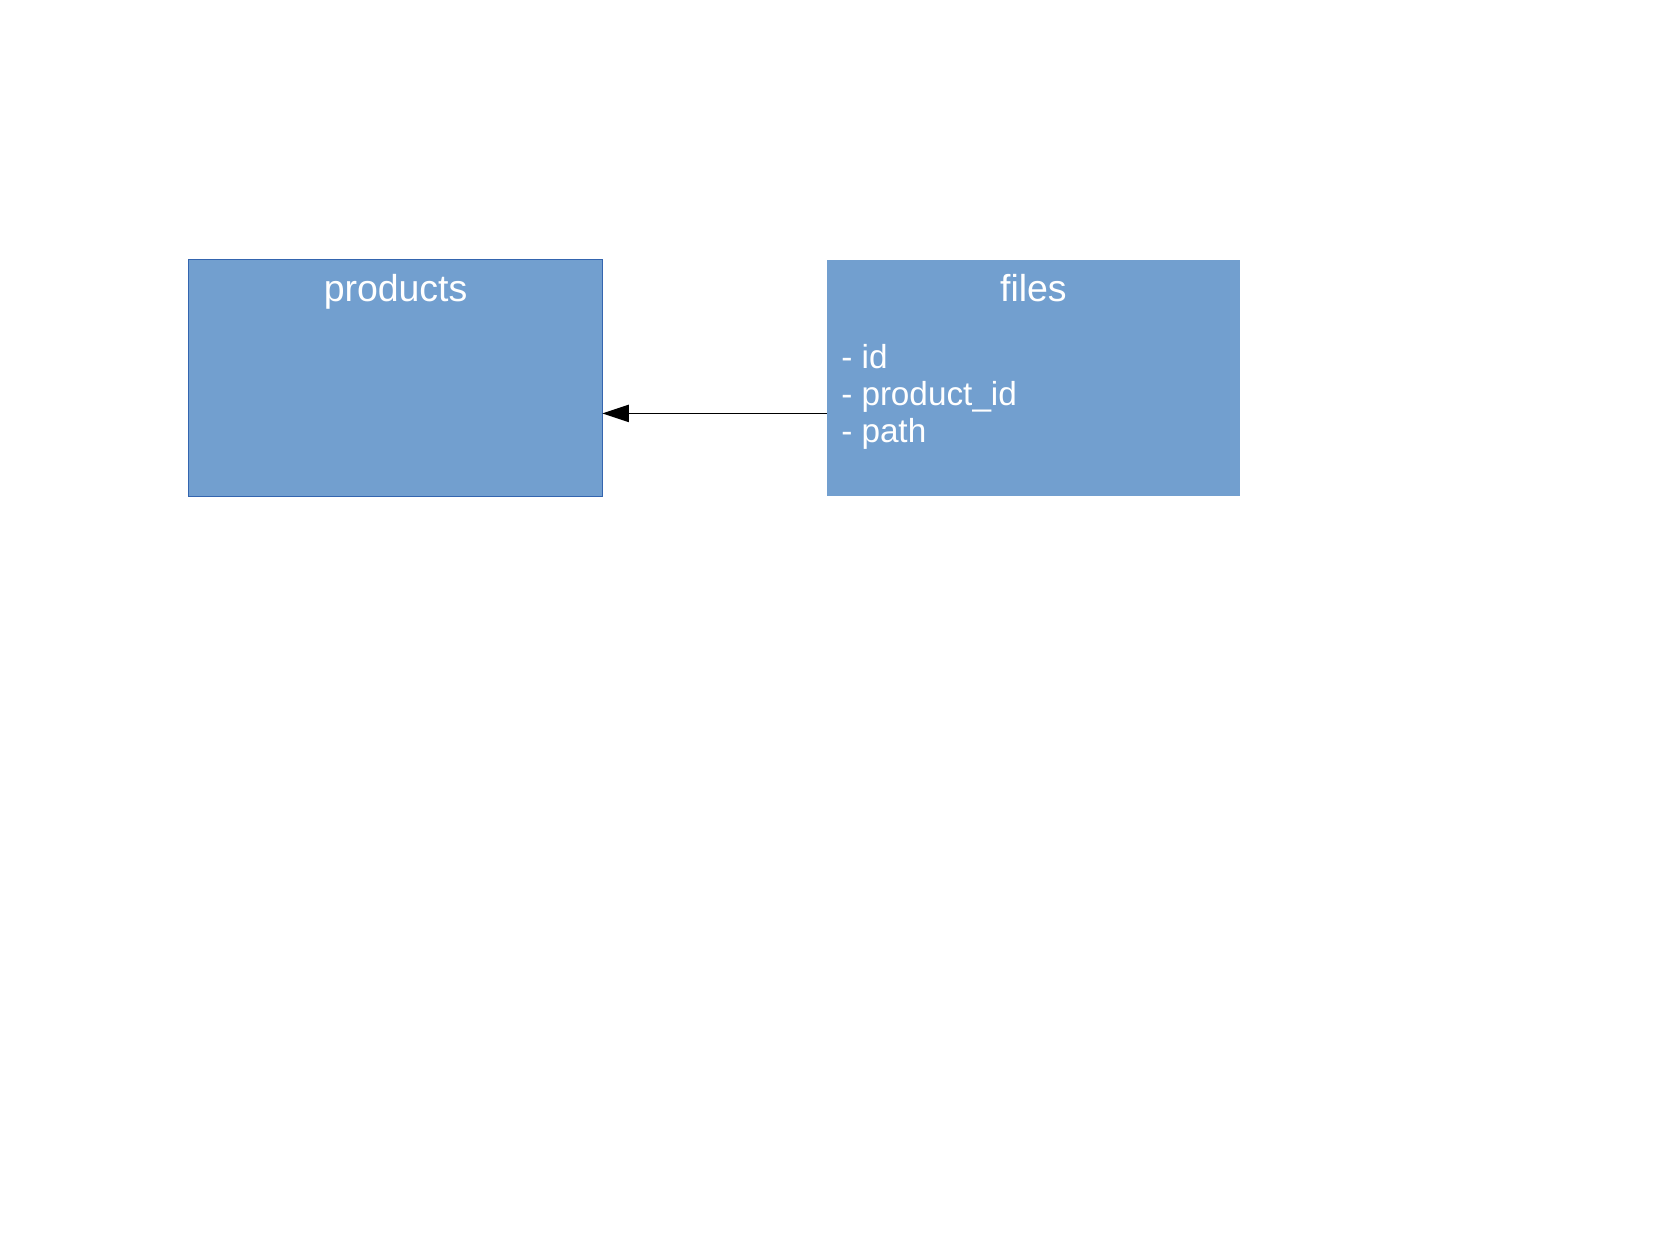

products
files
- id
- product_id
- path